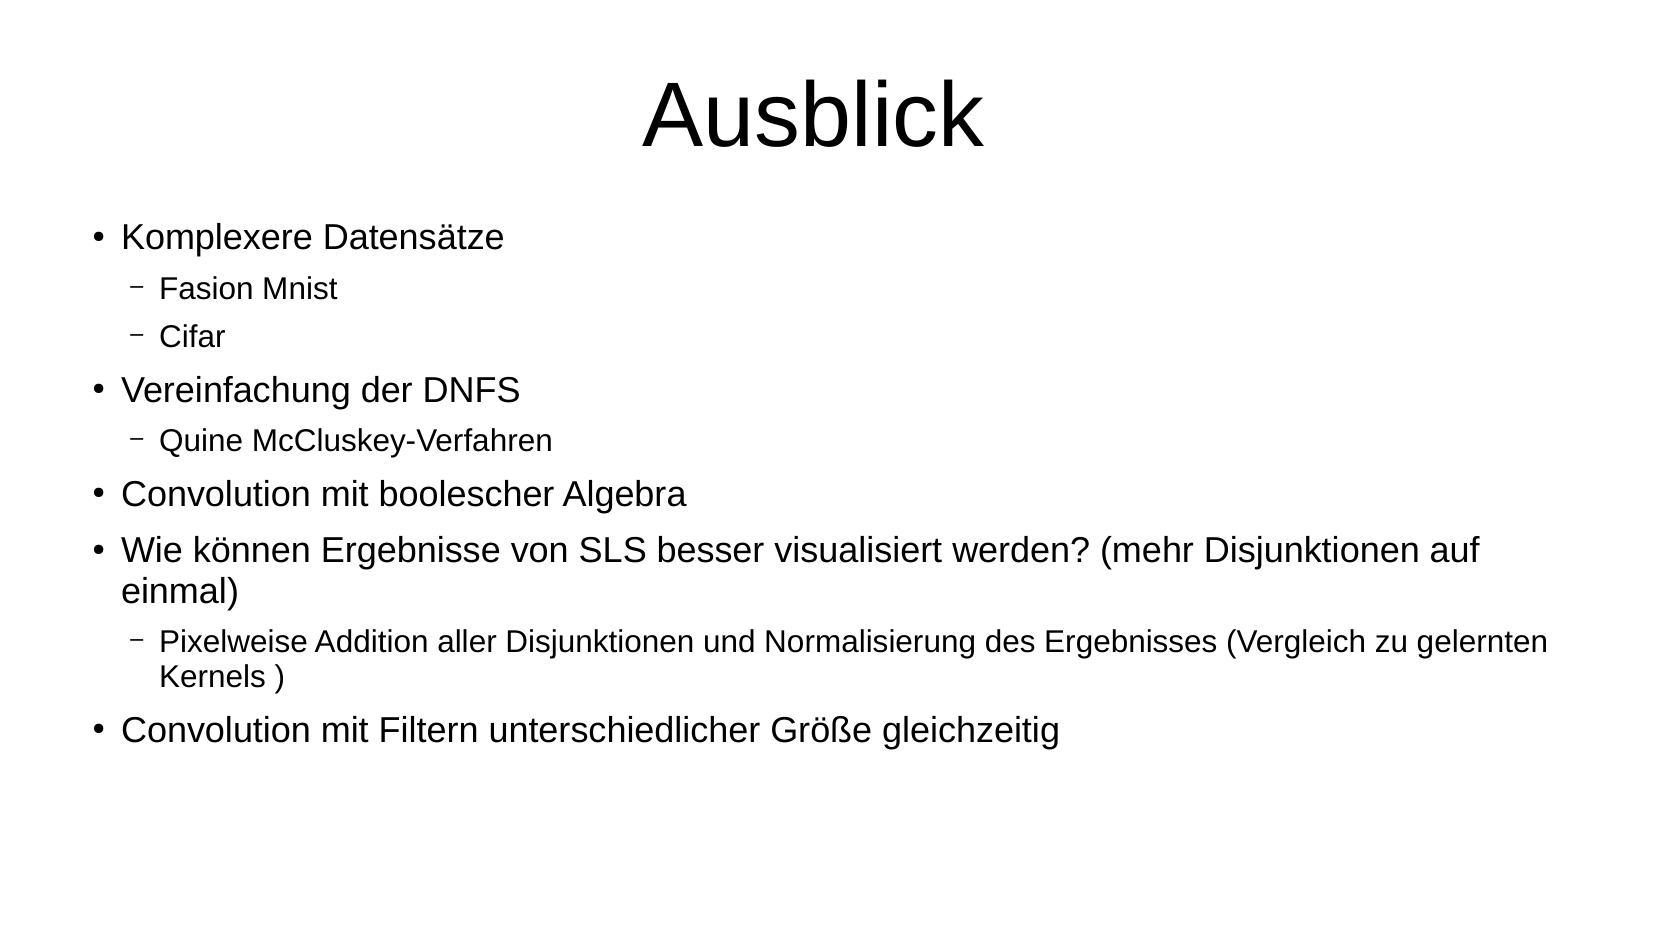

# Ausblick
Komplexere Datensätze
Fasion Mnist
Cifar
Vereinfachung der DNFS
Quine McCluskey-Verfahren
Convolution mit boolescher Algebra
Wie können Ergebnisse von SLS besser visualisiert werden? (mehr Disjunktionen auf einmal)
Pixelweise Addition aller Disjunktionen und Normalisierung des Ergebnisses (Vergleich zu gelernten Kernels )
Convolution mit Filtern unterschiedlicher Größe gleichzeitig